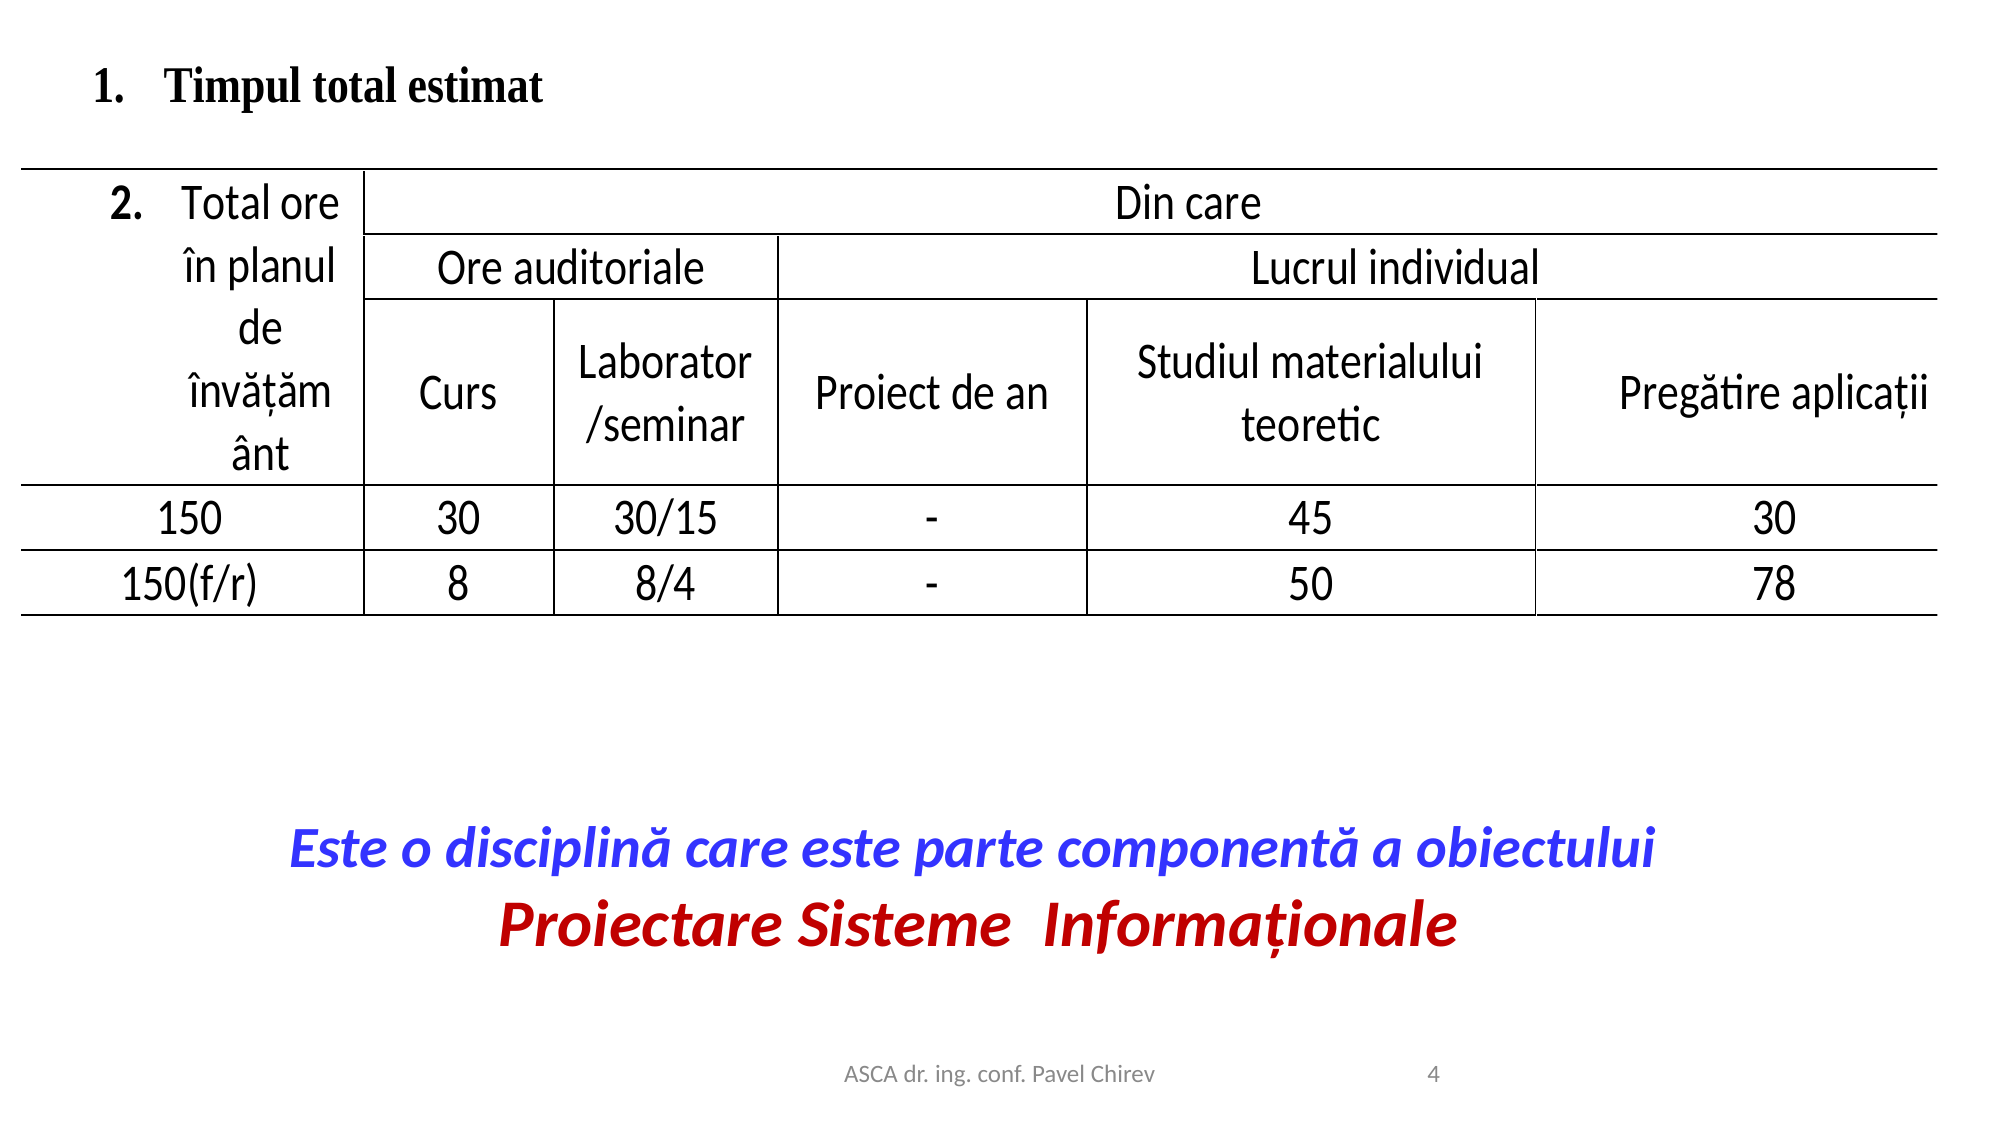

Este o disciplină care este parte componentă a obiectului
Proiectare Sisteme Informaționale
ASCA dr. ing. conf. Pavel Chirev
2